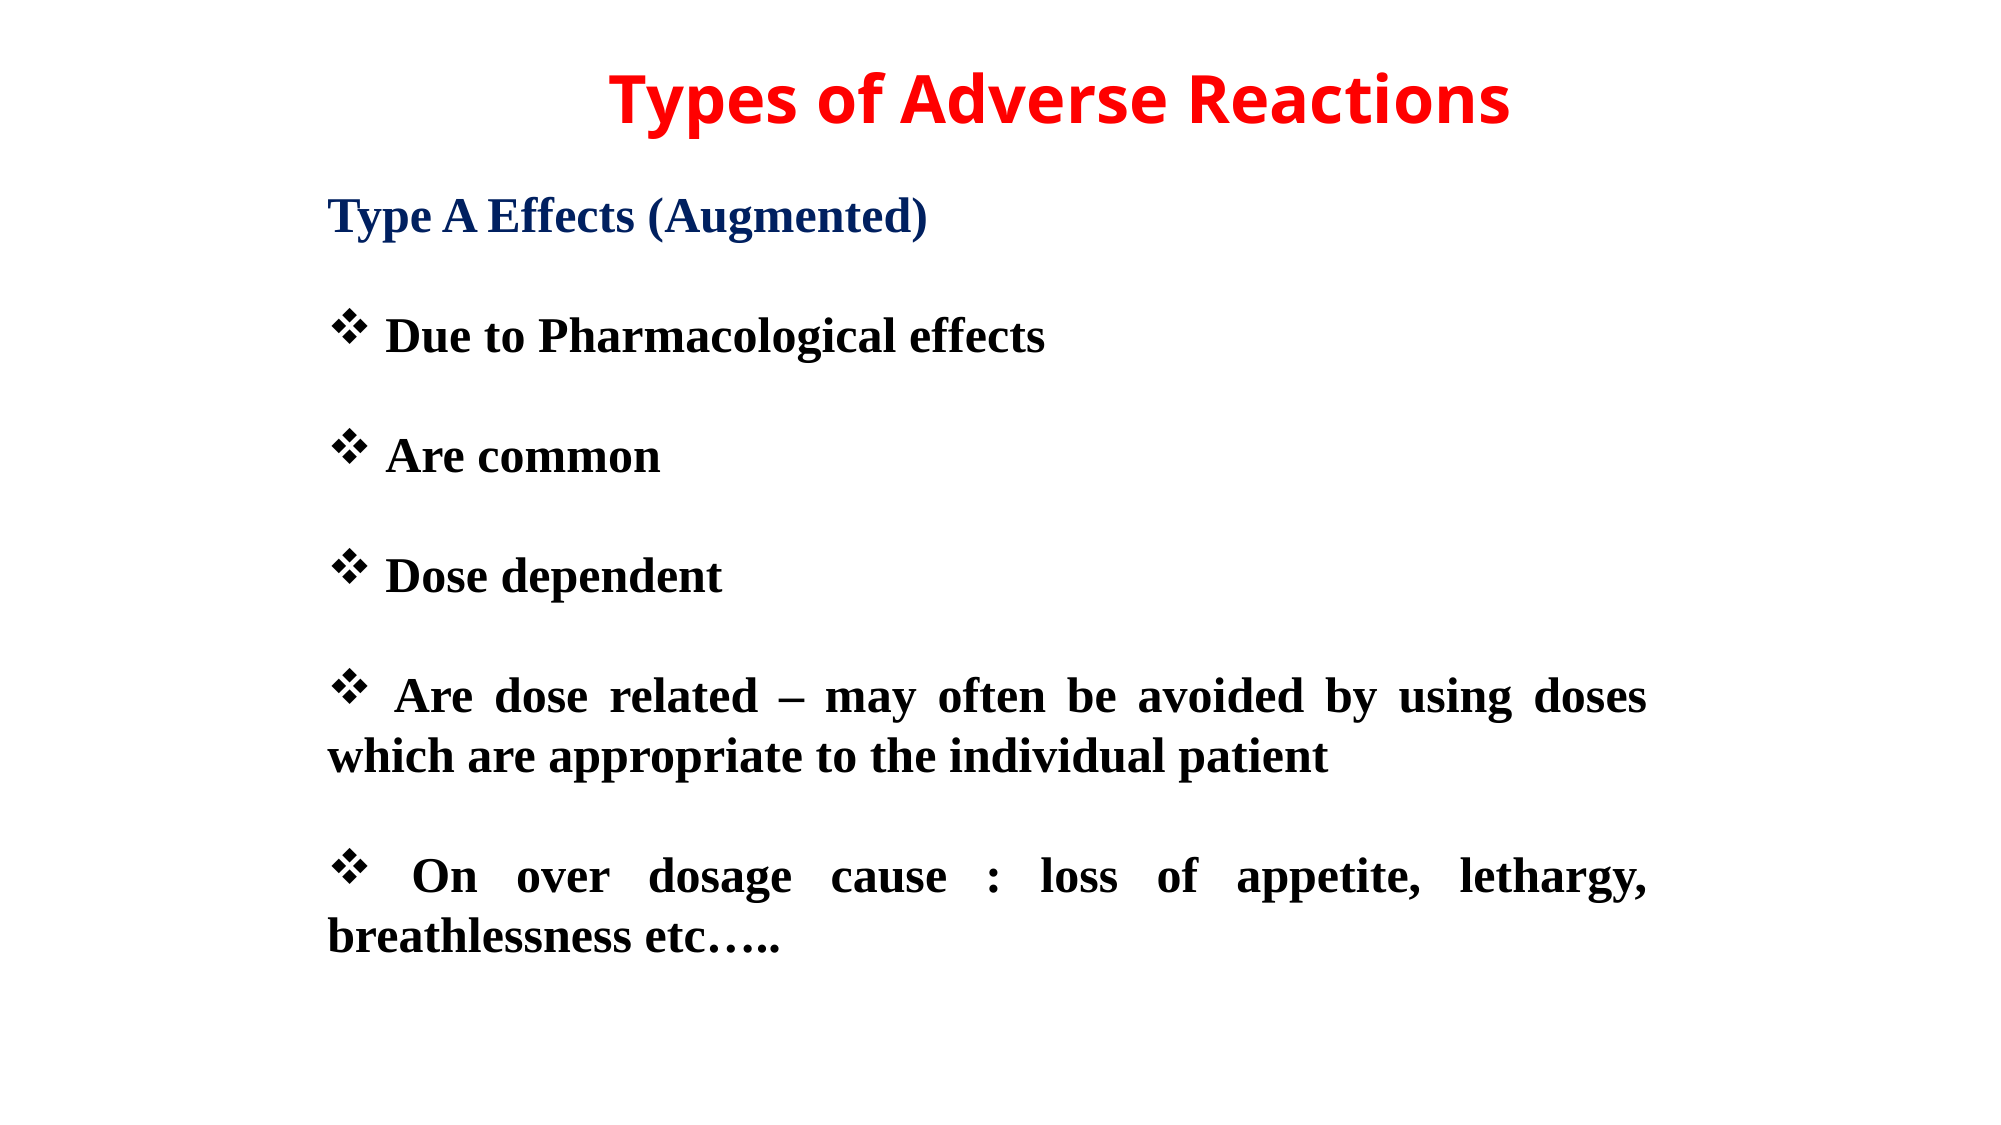

Types of Adverse Reactions
Type A Effects (Augmented)
 Due to Pharmacological effects
 Are common
 Dose dependent
 Are dose related – may often be avoided by using doses which are appropriate to the individual patient
 On over dosage cause : loss of appetite, lethargy, breathlessness etc…..